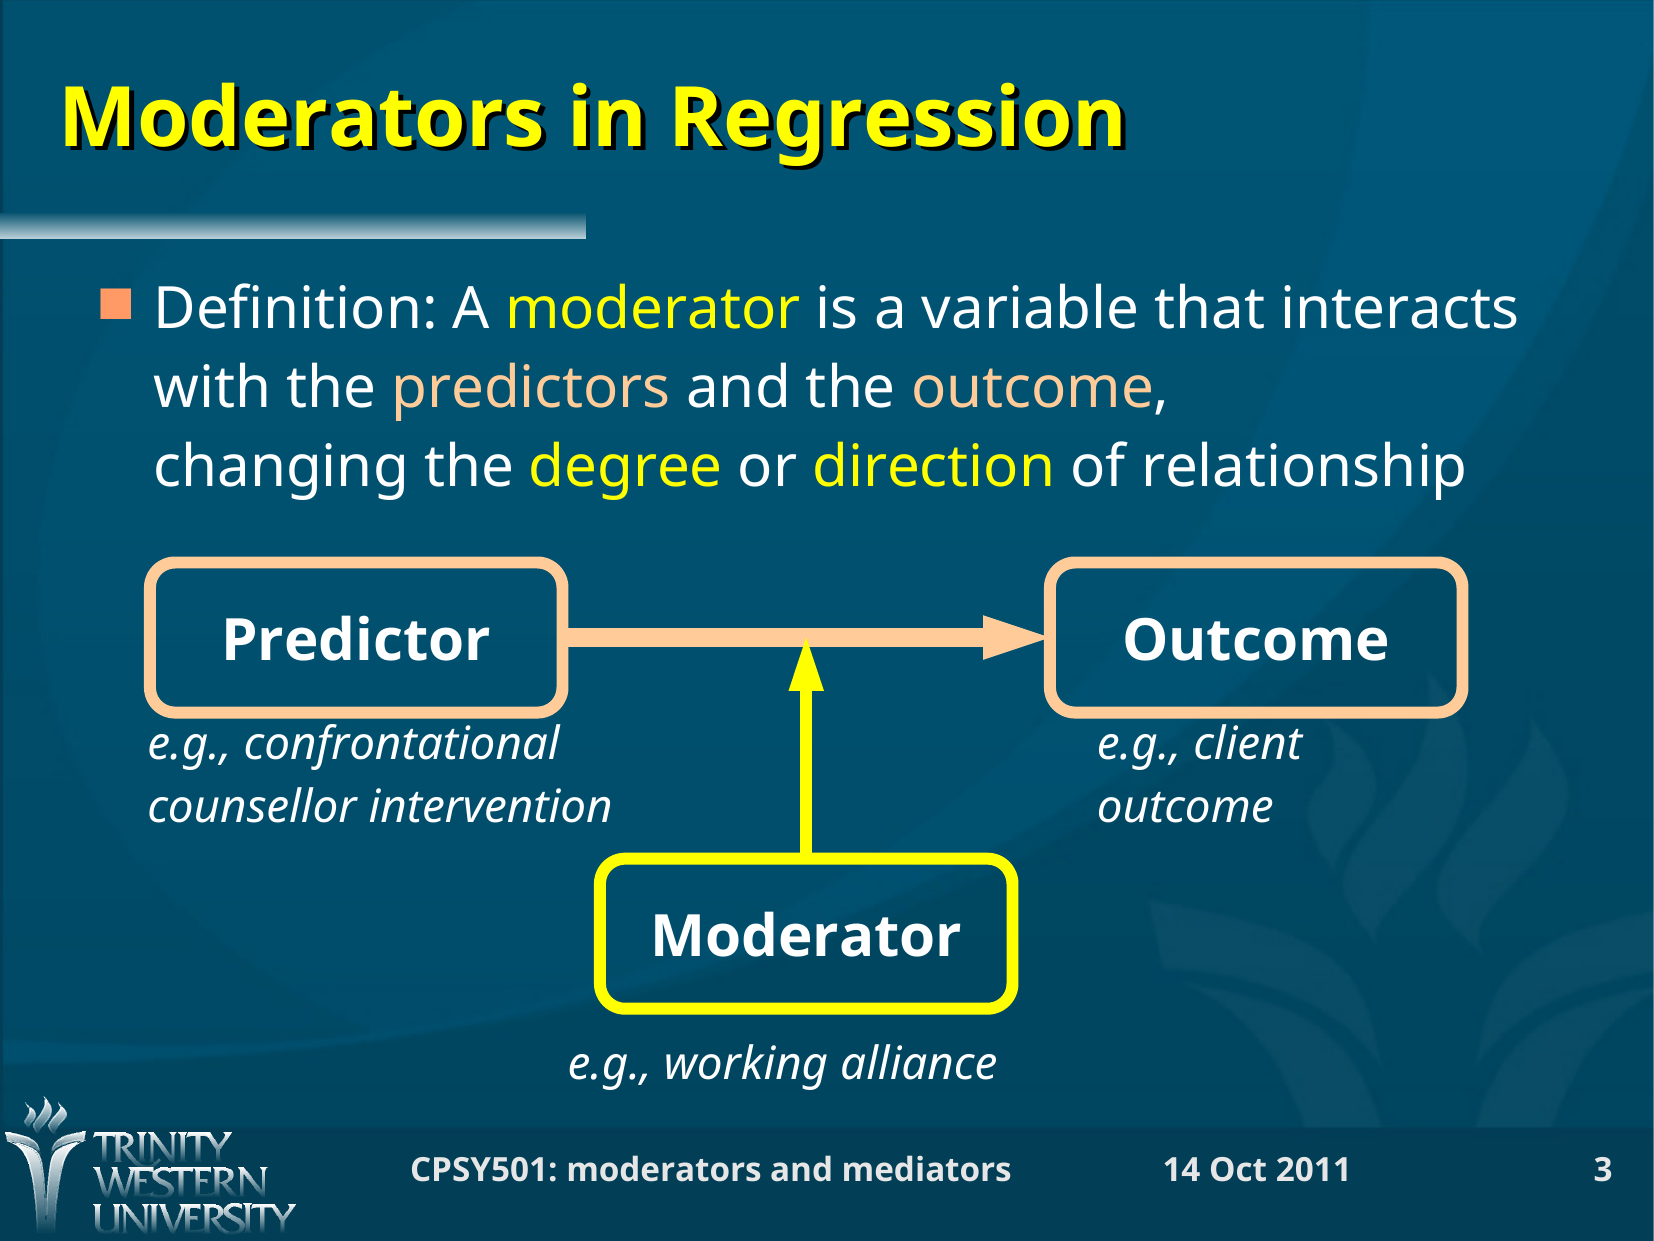

# Moderators in Regression
Definition: A moderator is a variable that interacts with the predictors and the outcome,
changing the degree or direction of relationship
Predictor
Outcome
e.g., confrontational
counsellor intervention
e.g., client
outcome
Moderator
e.g., working alliance
CPSY501: moderators and mediators
14 Oct 2011
3